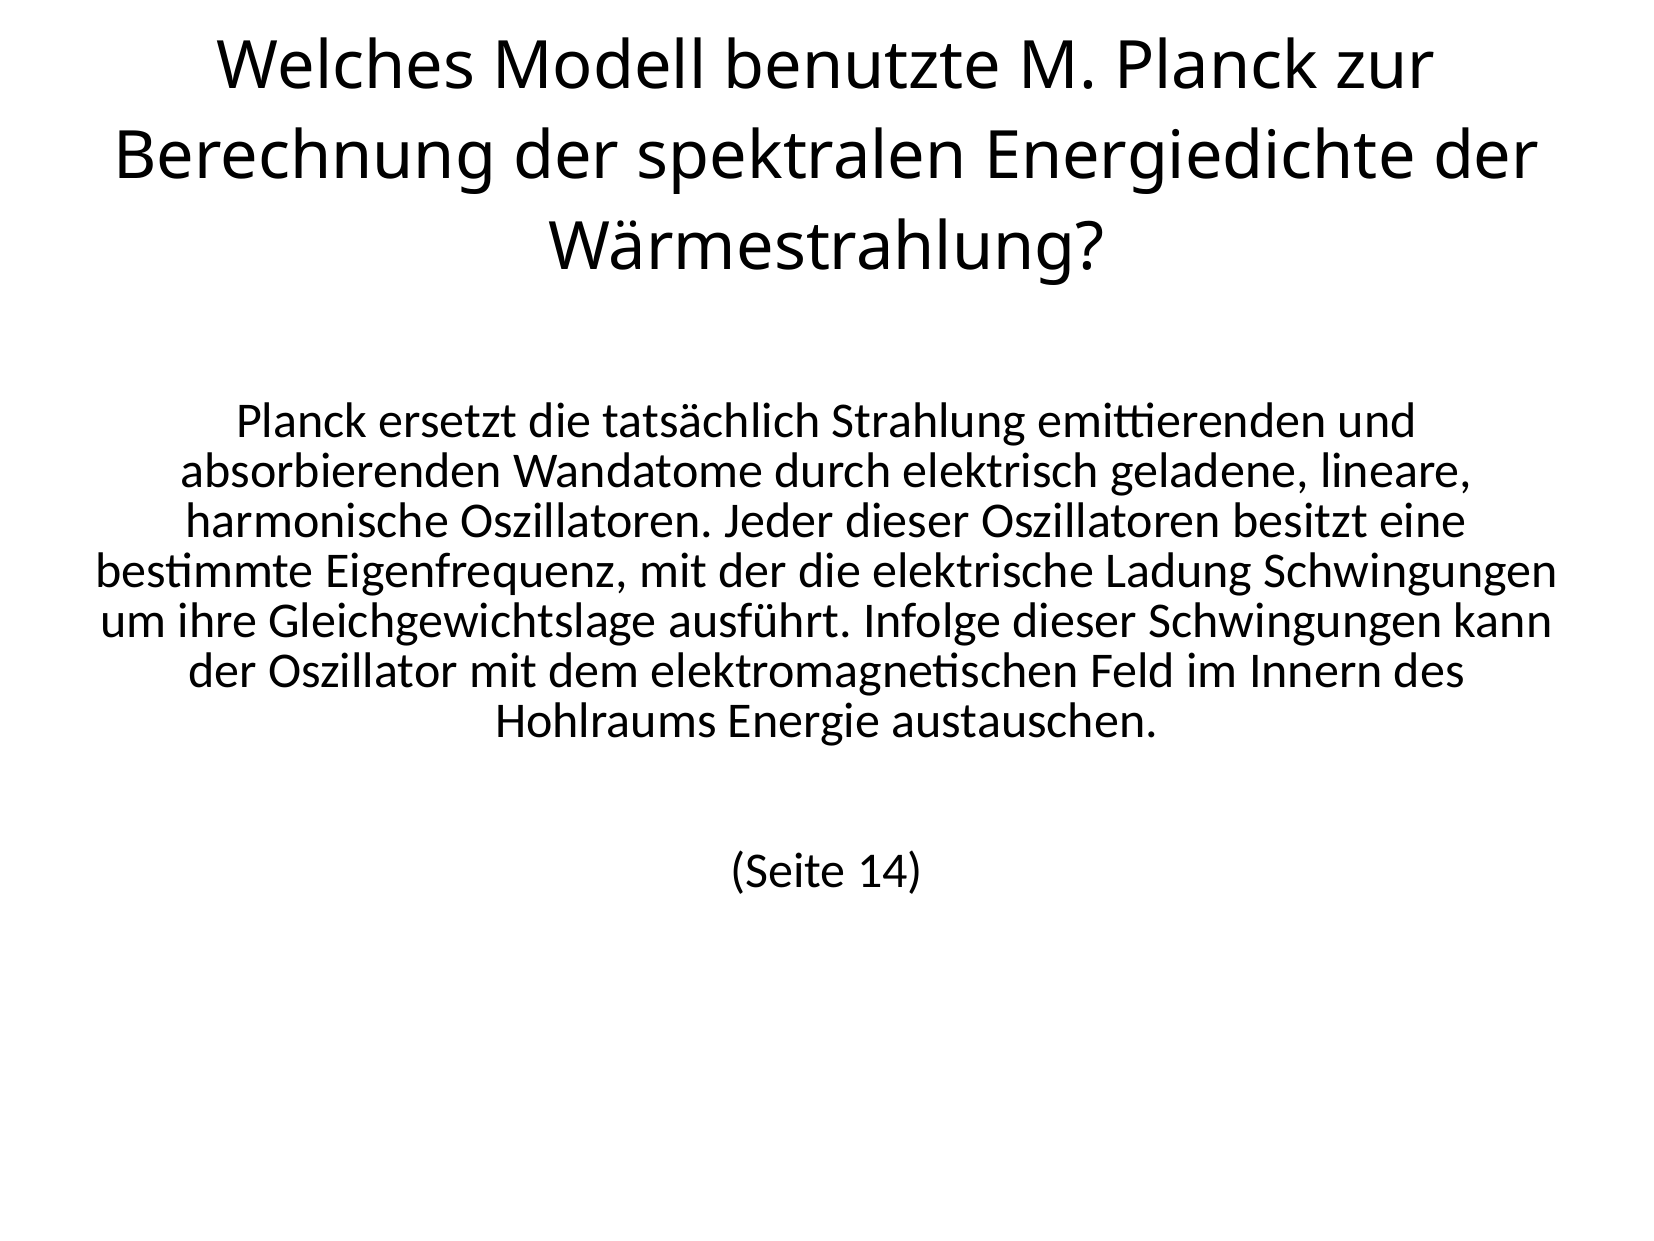

# Welches Modell benutzte M. Planck zur Berechnung der spektralen Energiedichte der Wärmestrahlung?
Planck ersetzt die tatsächlich Strahlung emittierenden und absorbierenden Wandatome durch elektrisch geladene, lineare, harmonische Oszillatoren. Jeder dieser Oszillatoren besitzt eine bestimmte Eigenfrequenz, mit der die elektrische Ladung Schwingungen um ihre Gleichgewichtslage ausführt. Infolge dieser Schwingungen kann der Oszillator mit dem elektromagnetischen Feld im Innern des Hohlraums Energie austauschen.
(Seite 14)